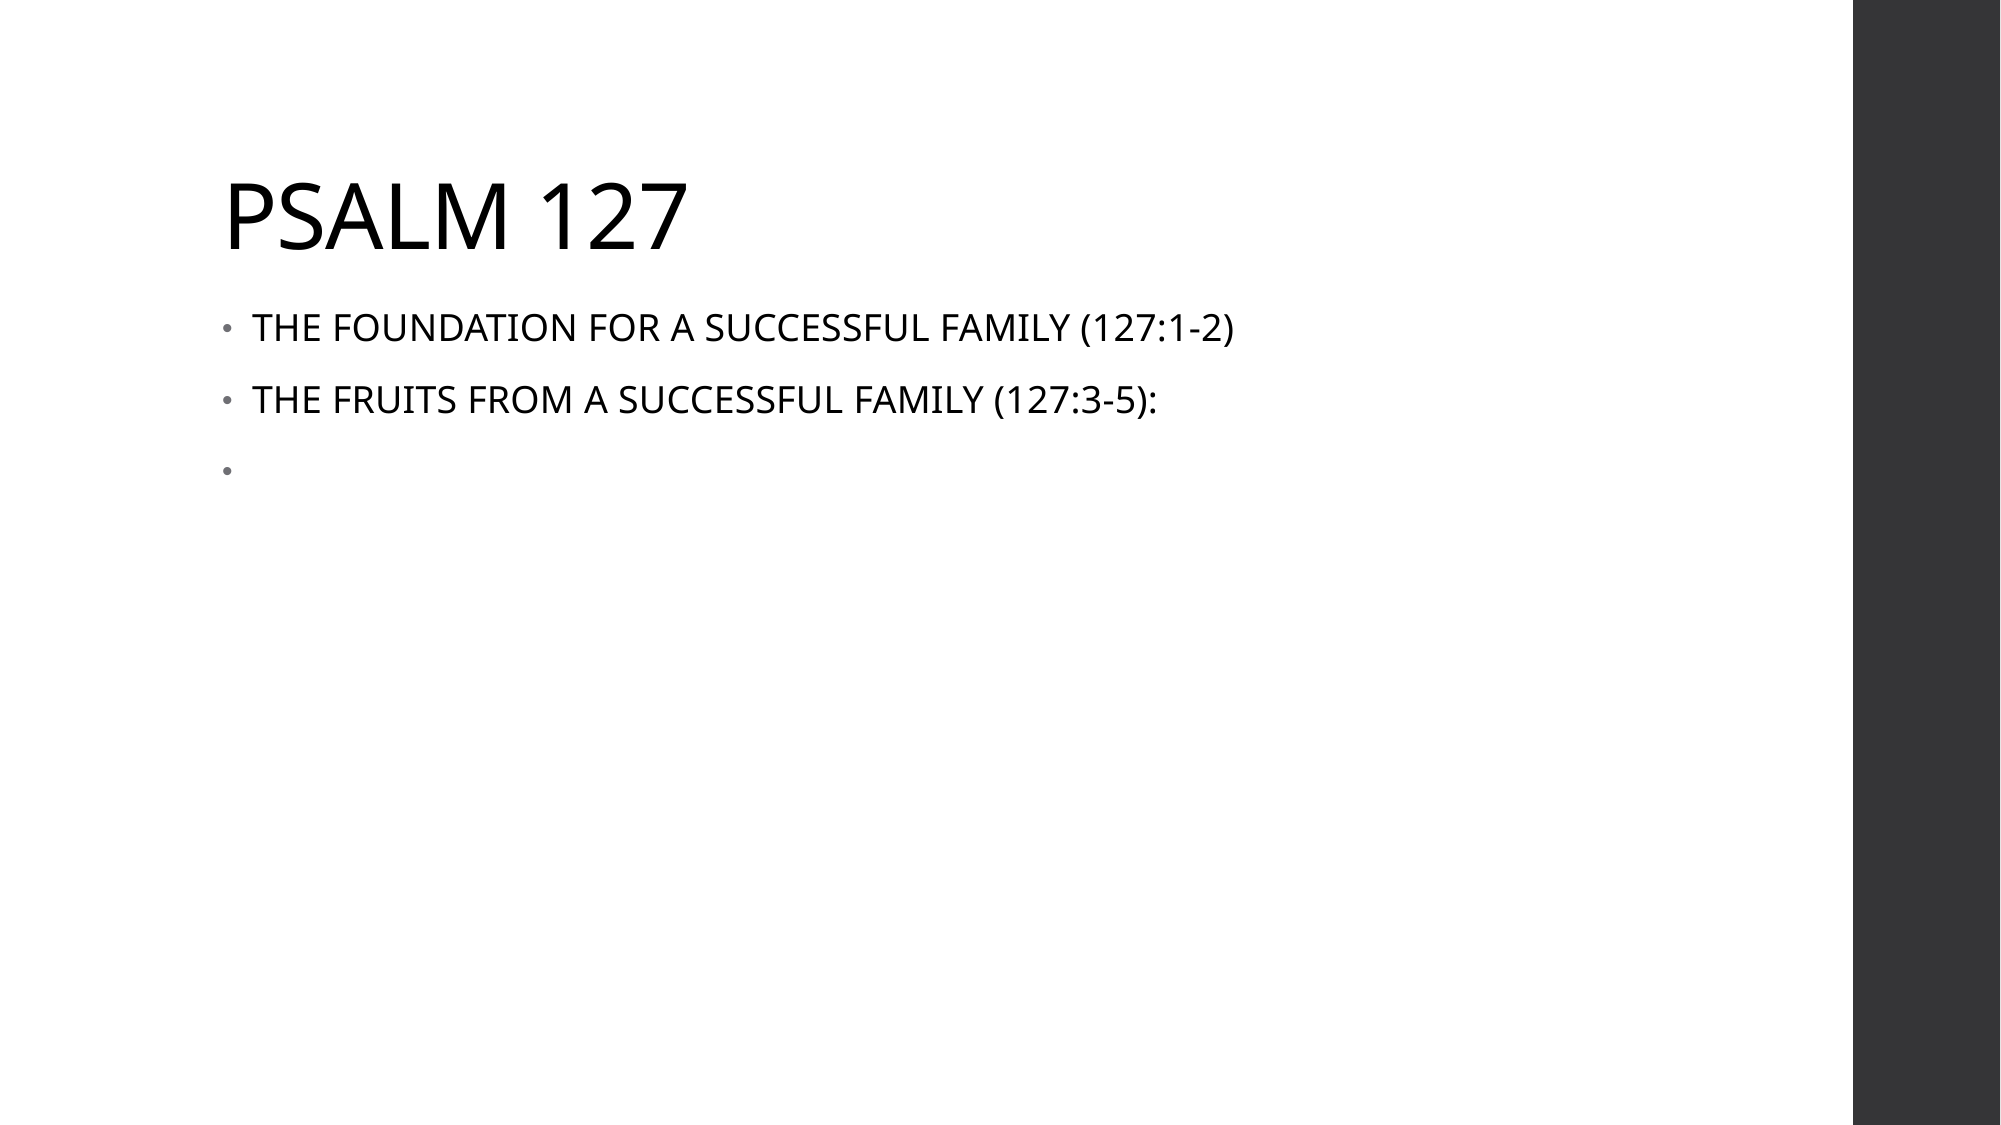

# PSALM 127
THE FOUNDATION FOR A SUCCESSFUL FAMILY (127:1-2)
THE FRUITS FROM A SUCCESSFUL FAMILY (127:3-5):